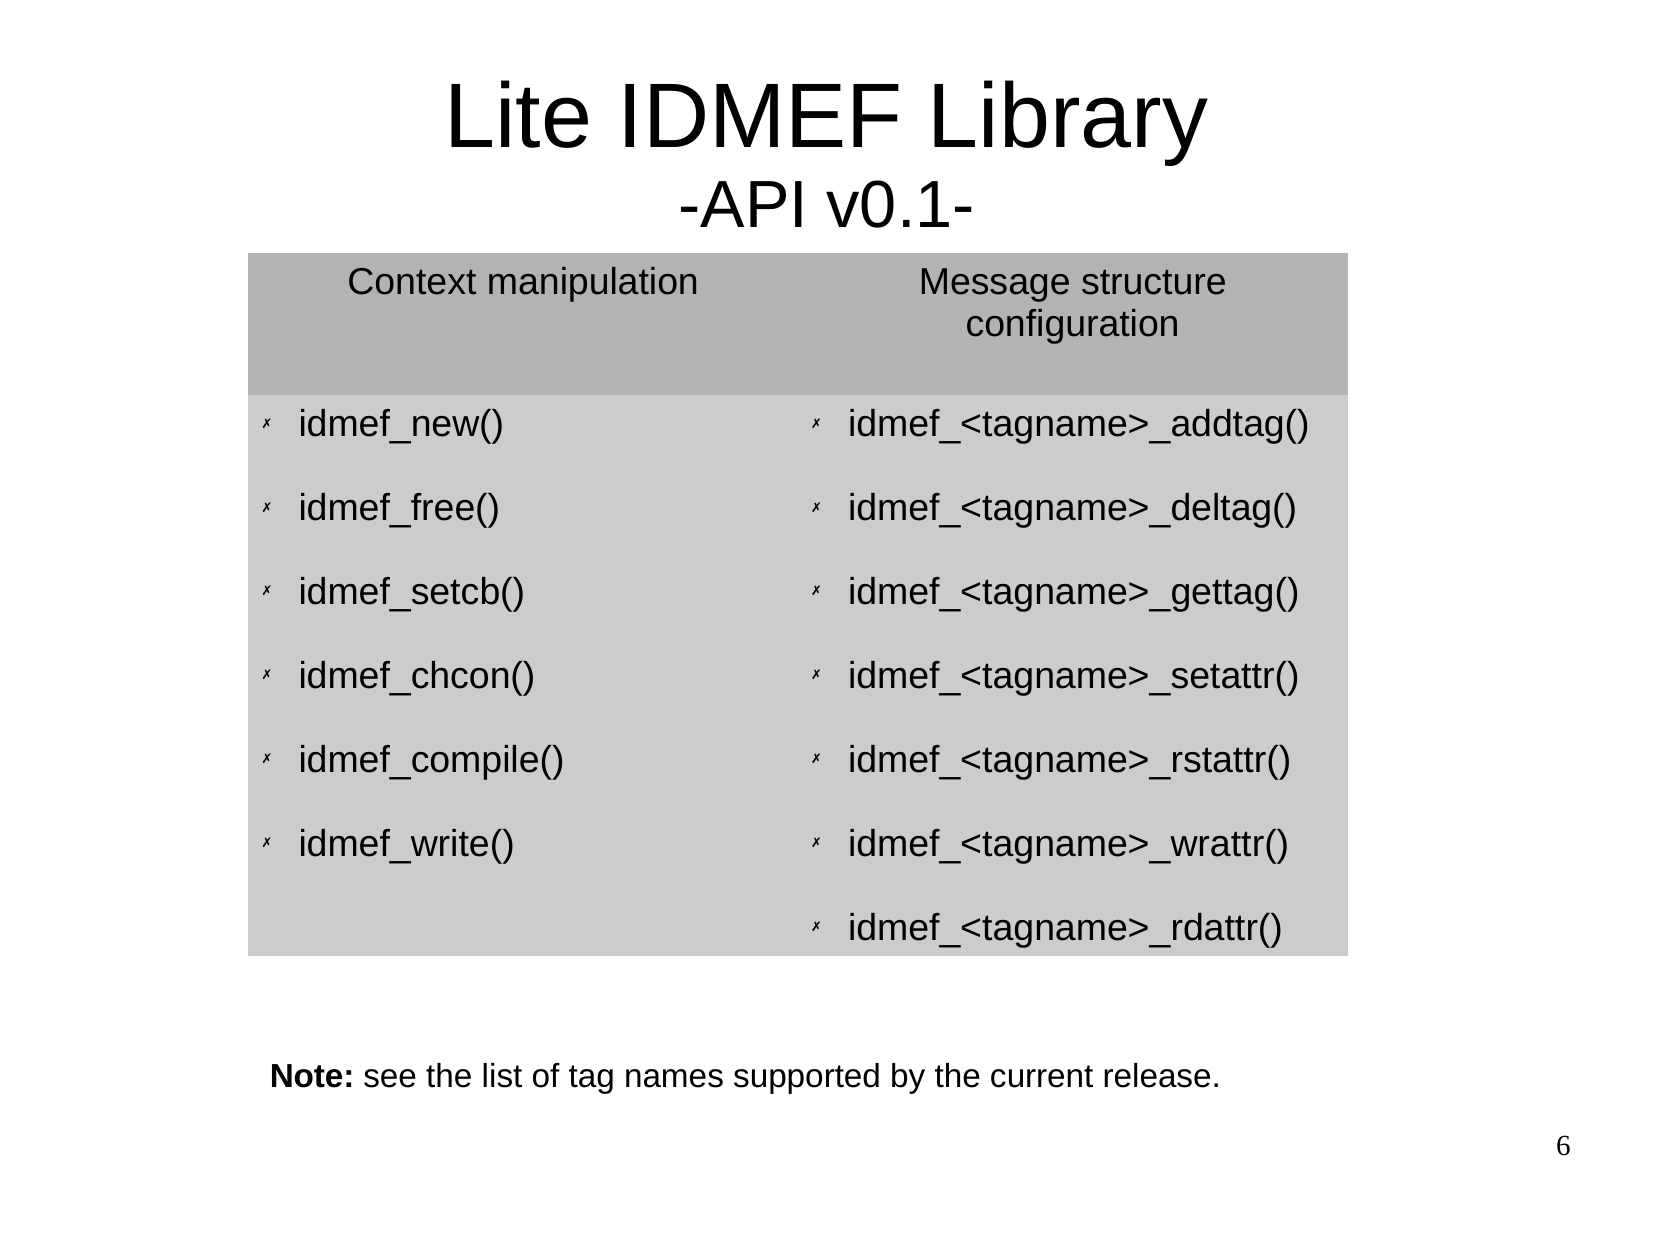

# Lite IDMEF Library -API v0.1-
| Context manipulation | Message structure configuration |
| --- | --- |
| idmef\_new() idmef\_free() idmef\_setcb() idmef\_chcon() idmef\_compile() idmef\_write() | idmef\_<tagname>\_addtag() idmef\_<tagname>\_deltag() idmef\_<tagname>\_gettag() idmef\_<tagname>\_setattr() idmef\_<tagname>\_rstattr() idmef\_<tagname>\_wrattr() idmef\_<tagname>\_rdattr() |
Note: see the list of tag names supported by the current release.
6